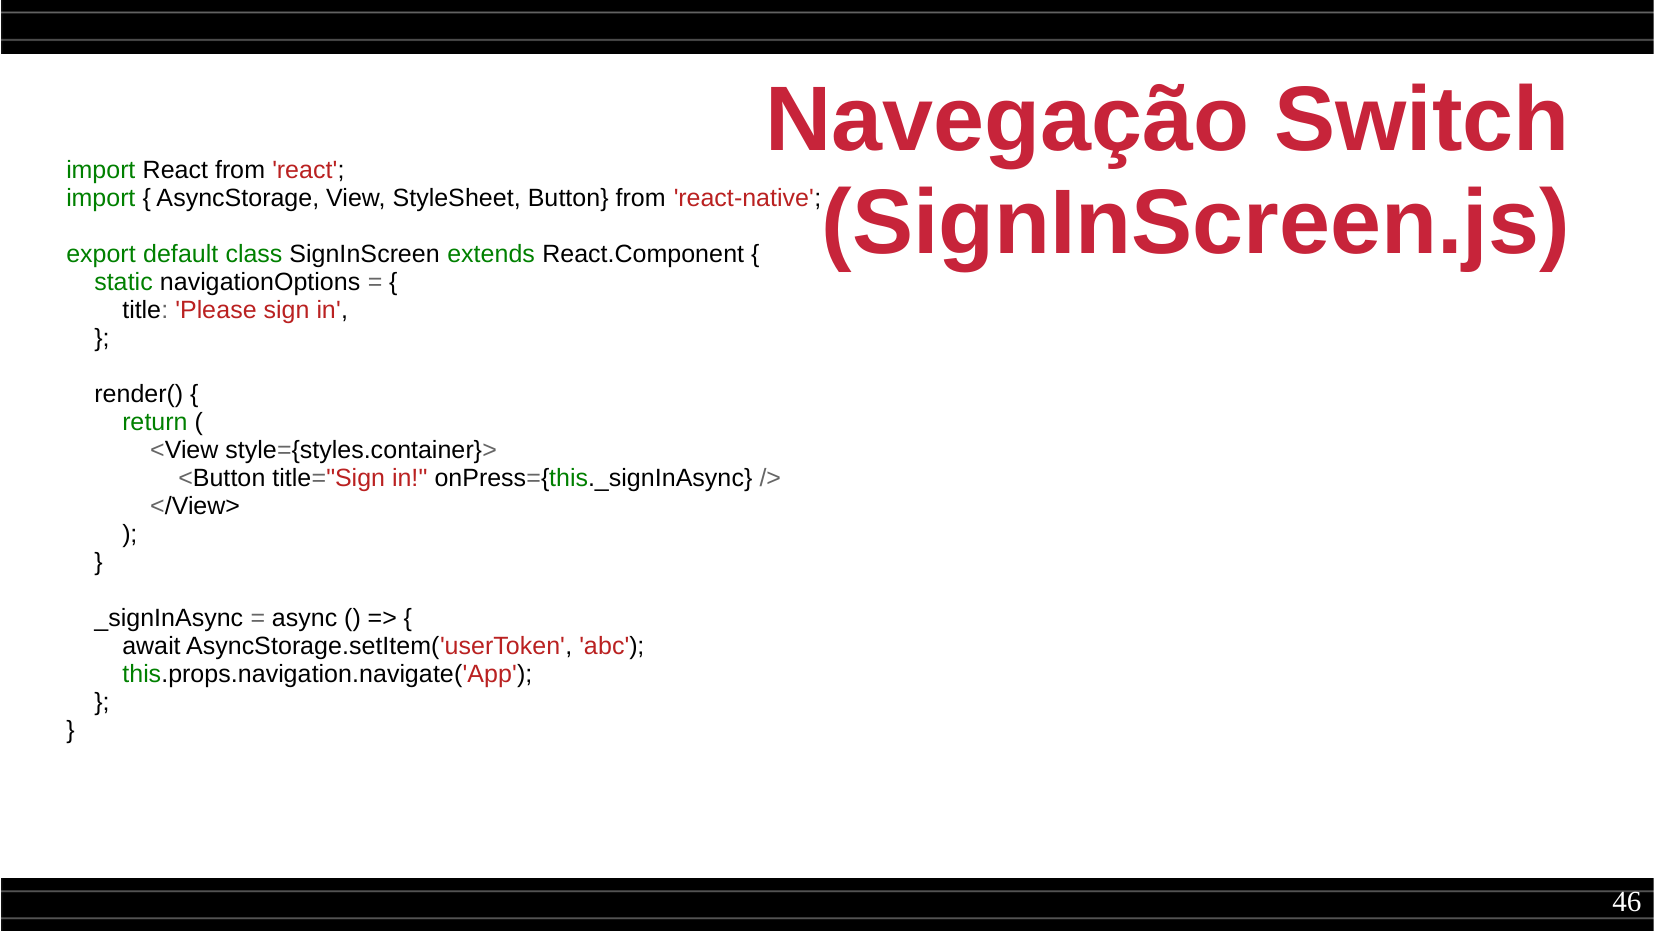

# Navegação Switch (SignInScreen.js)
import React from 'react';
import { AsyncStorage, View, StyleSheet, Button} from 'react-native';
export default class SignInScreen extends React.Component {
 static navigationOptions = {
 title: 'Please sign in',
 };
 render() {
 return (
 <View style={styles.container}>
 <Button title="Sign in!" onPress={this._signInAsync} />
 </View>
 );
 }
 _signInAsync = async () => {
 await AsyncStorage.setItem('userToken', 'abc');
 this.props.navigation.navigate('App');
 };
}